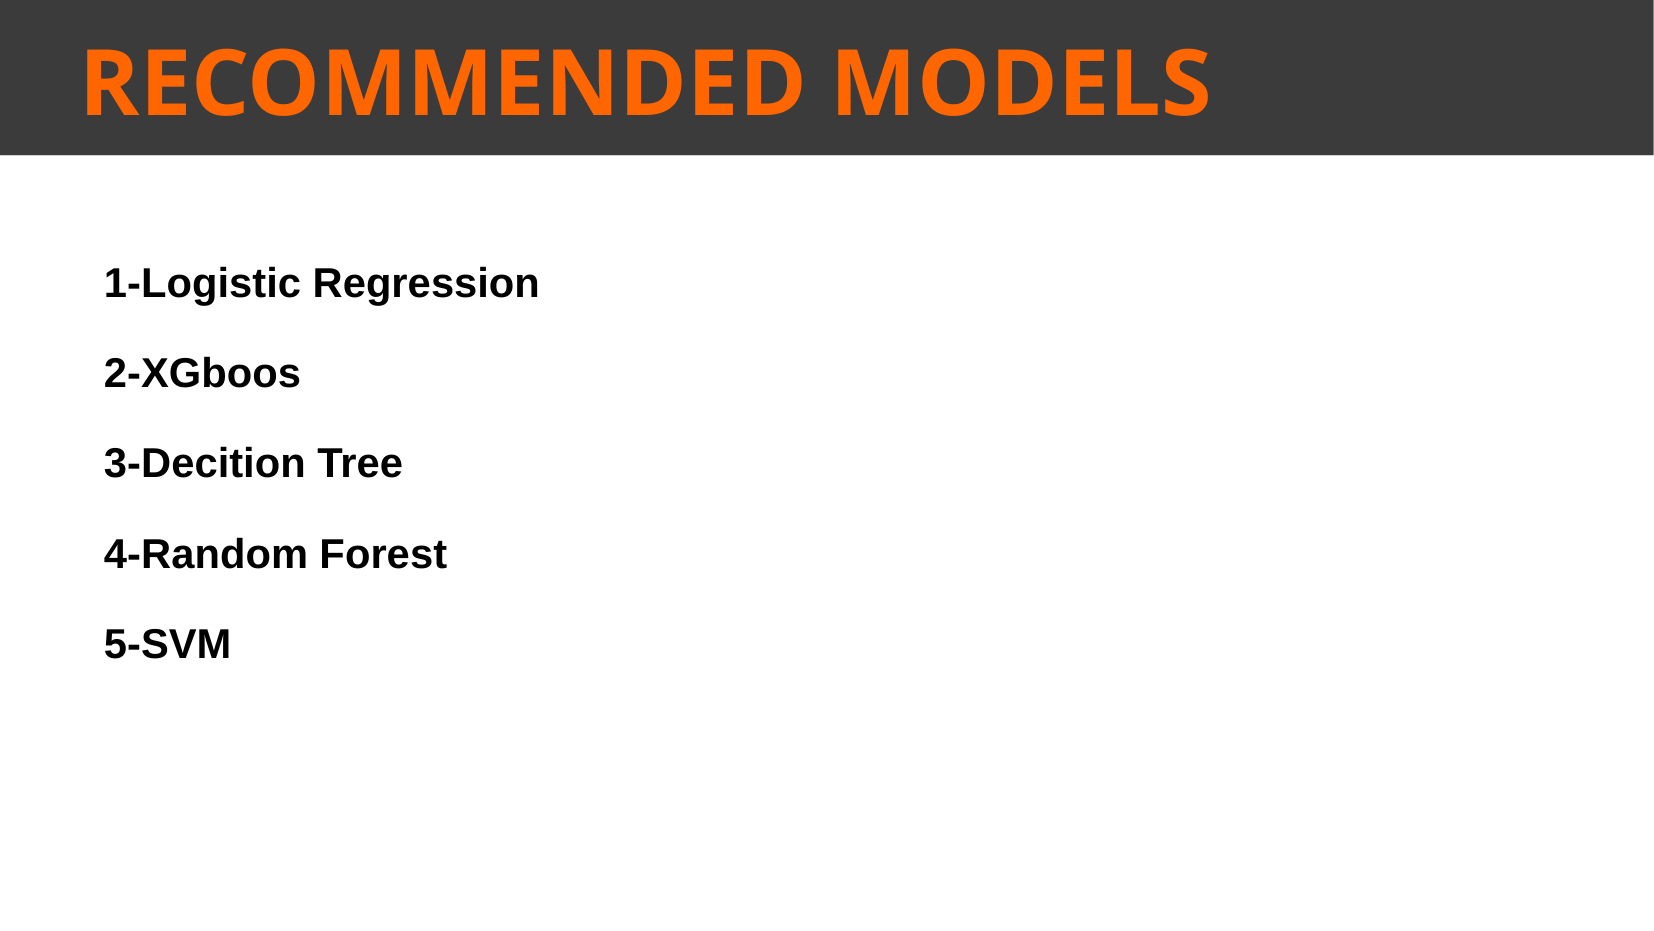

Profit Analysis
 RECOMMENDED MODELS
1-Logistic Regression
2-XGboos
3-Decition Tree
4-Random Forest
5-SVM